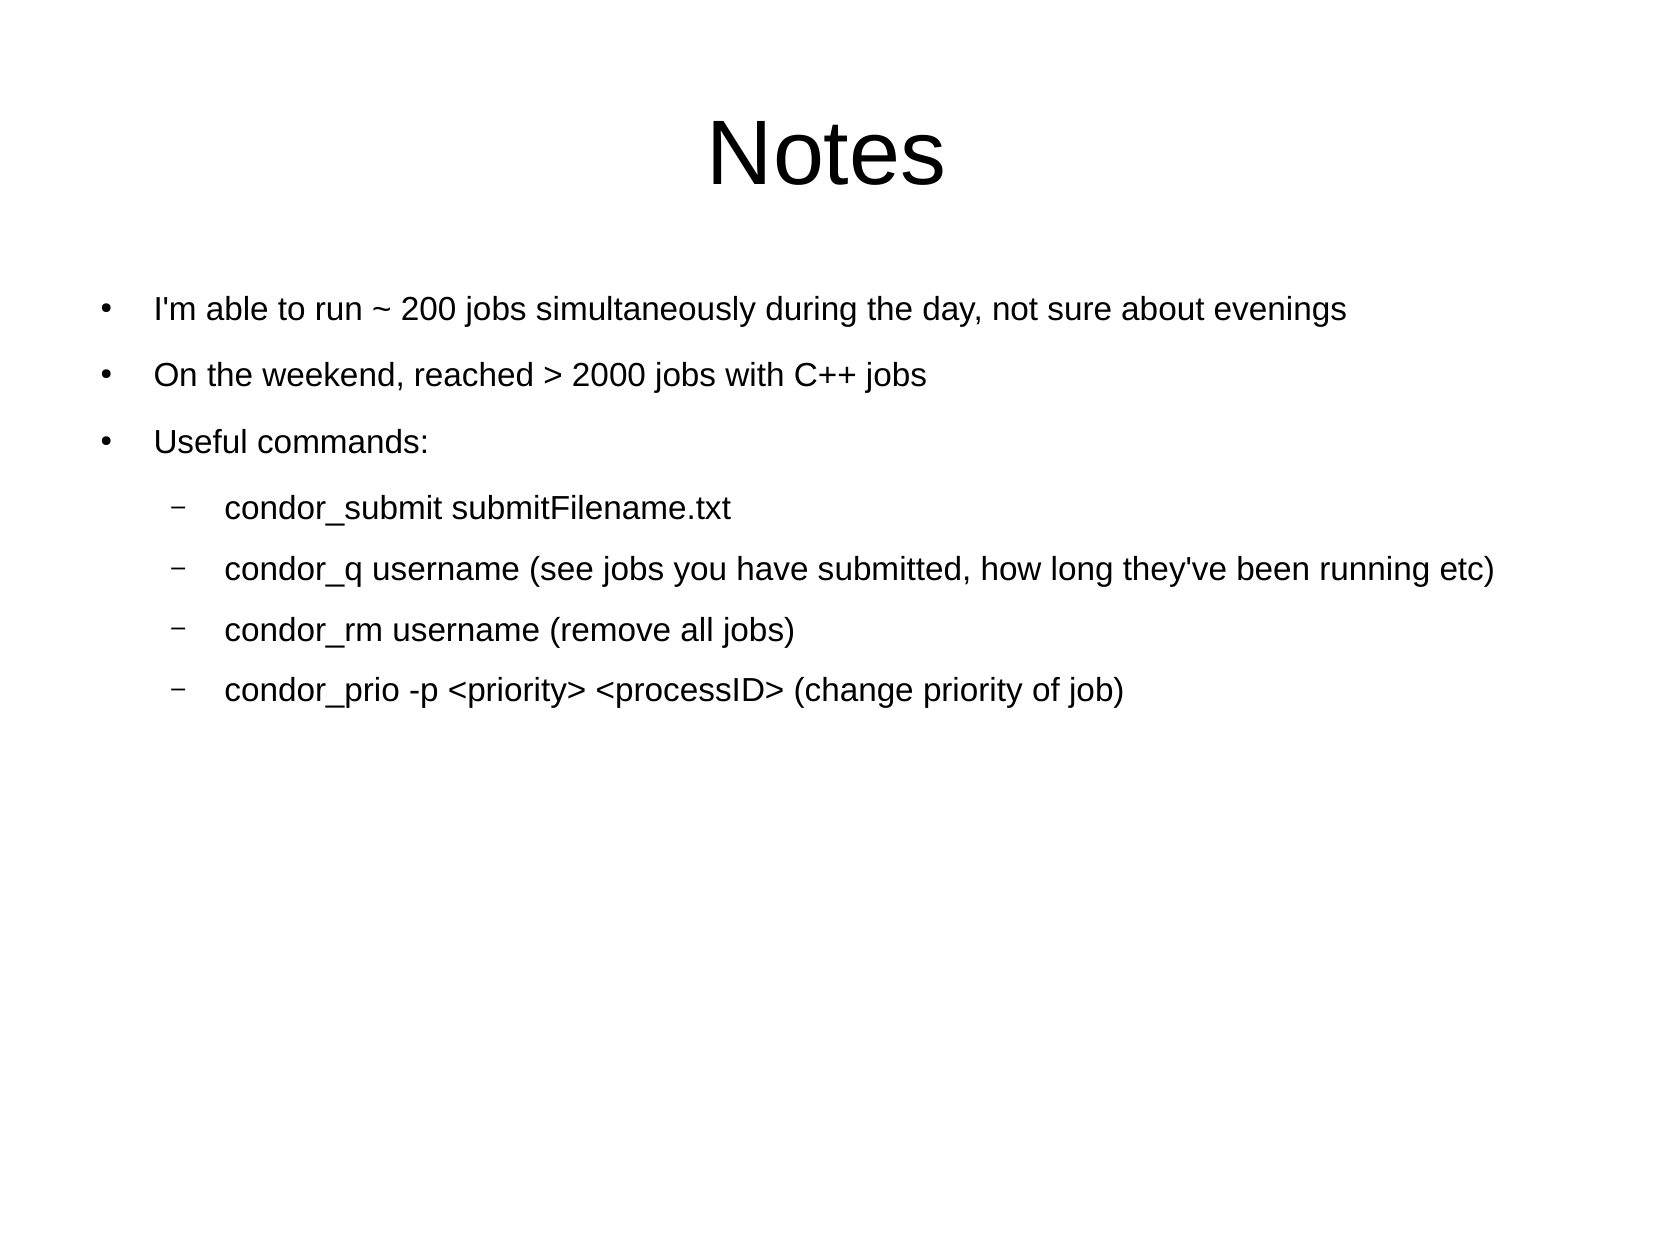

# Notes
I'm able to run ~ 200 jobs simultaneously during the day, not sure about evenings
On the weekend, reached > 2000 jobs with C++ jobs
Useful commands:
condor_submit submitFilename.txt
condor_q username (see jobs you have submitted, how long they've been running etc)
condor_rm username (remove all jobs)
condor_prio -p <priority> <processID> (change priority of job)